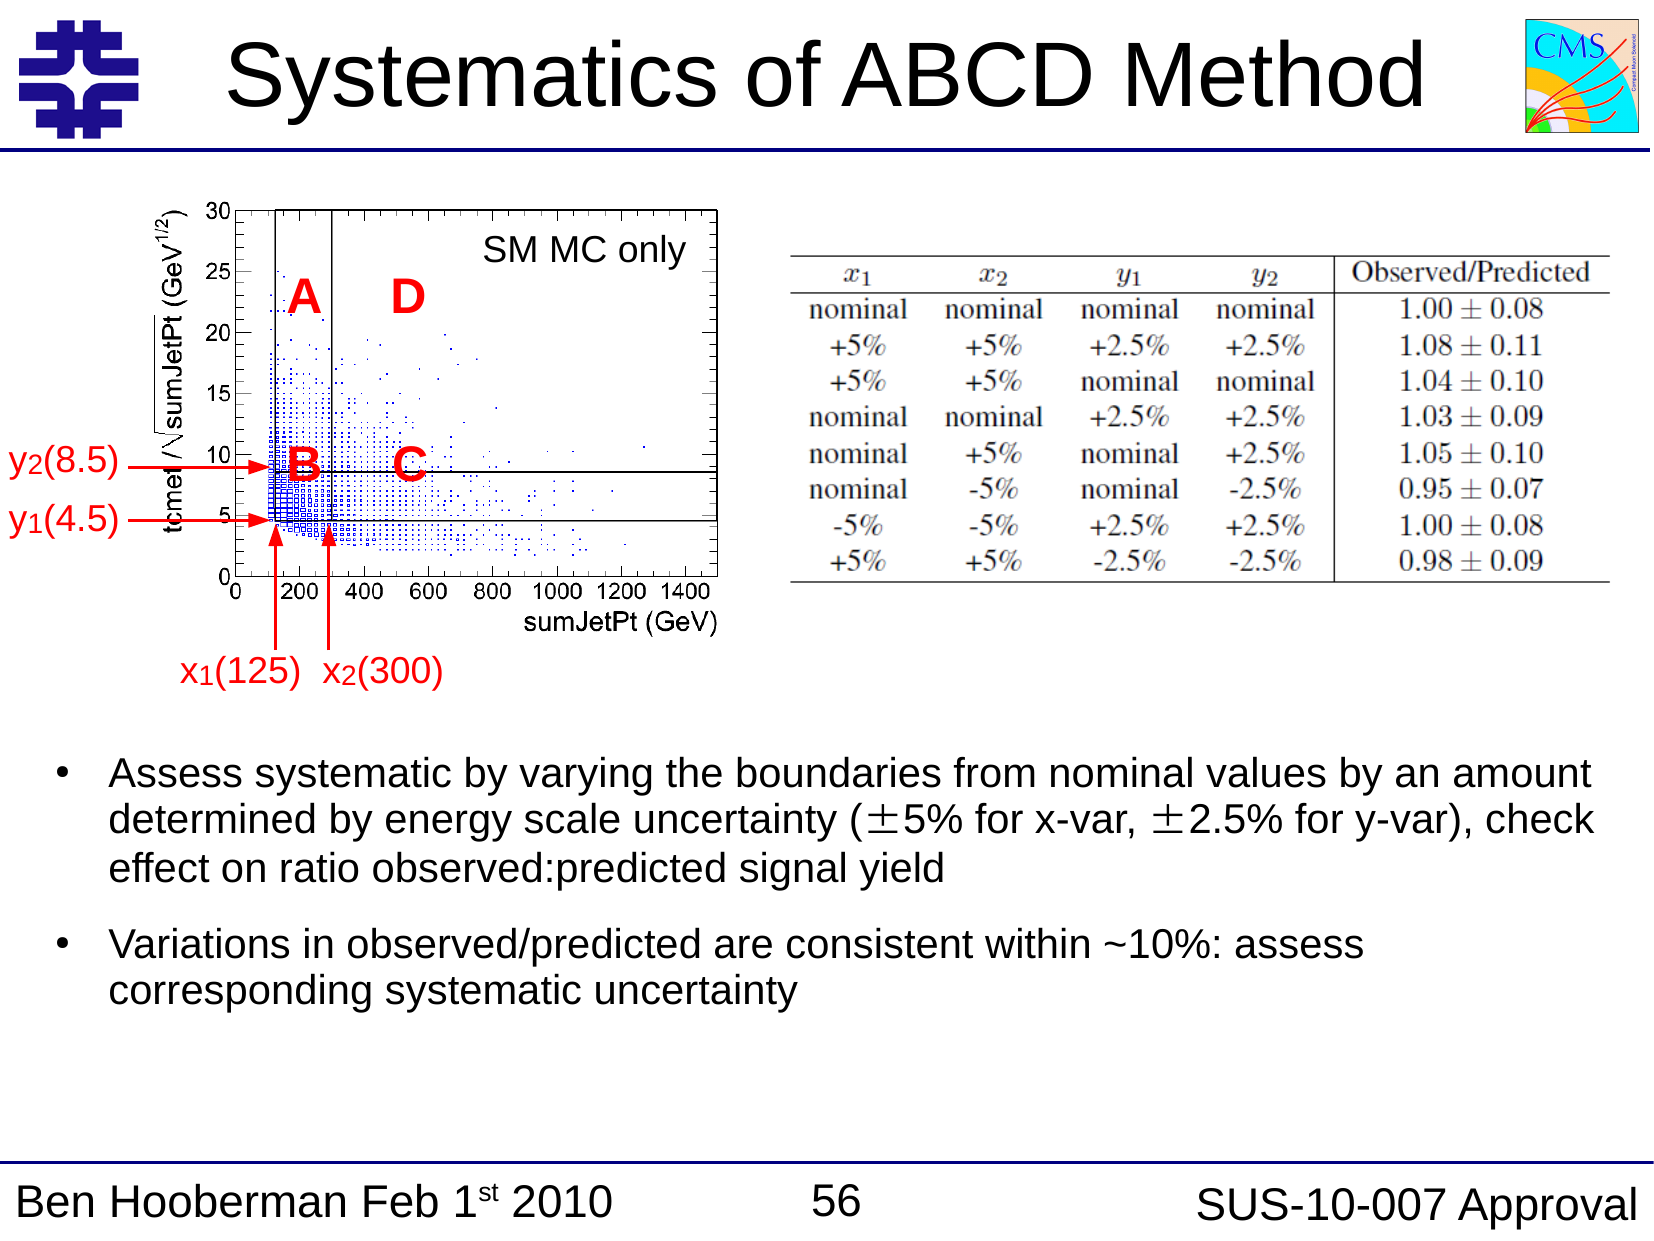

# Systematics of ABCD Method
SM MC only
A D
B C
y2(8.5)
y1(4.5)
x1(125) x2(300)
Assess systematic by varying the boundaries from nominal values by an amount determined by energy scale uncertainty (5% for x-var, 2.5% for y-var), check effect on ratio observed:predicted signal yield
Variations in observed/predicted are consistent within ~10%: assess corresponding systematic uncertainty
56